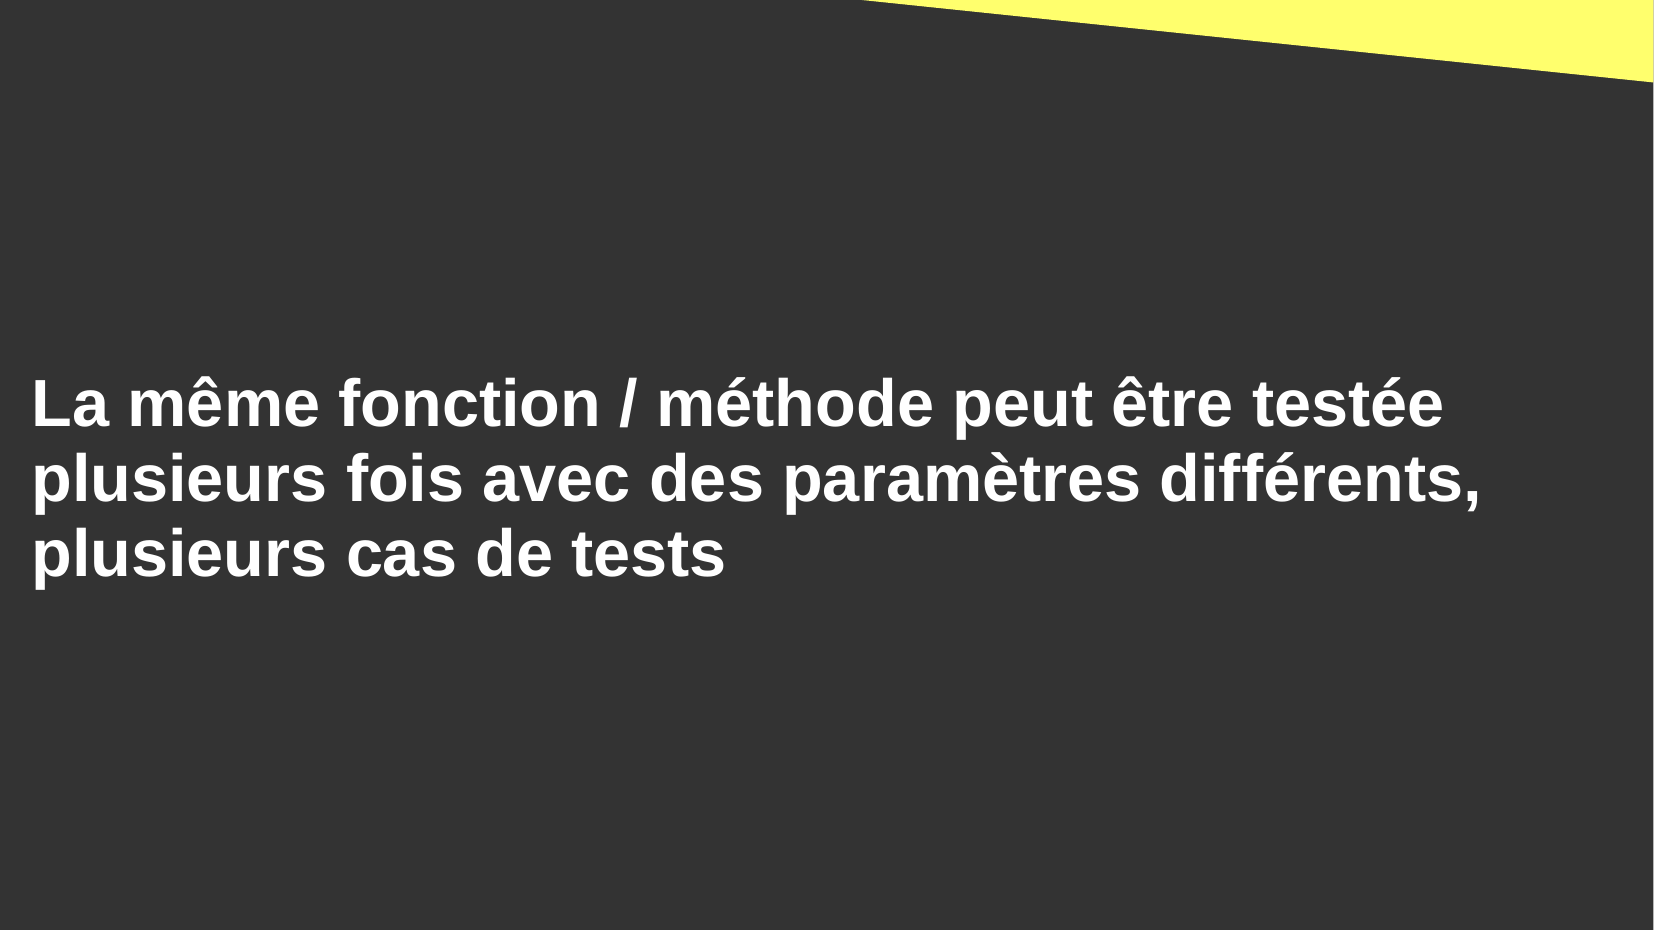

# La même fonction / méthode peut être testée plusieurs fois avec des paramètres différents, plusieurs cas de tests